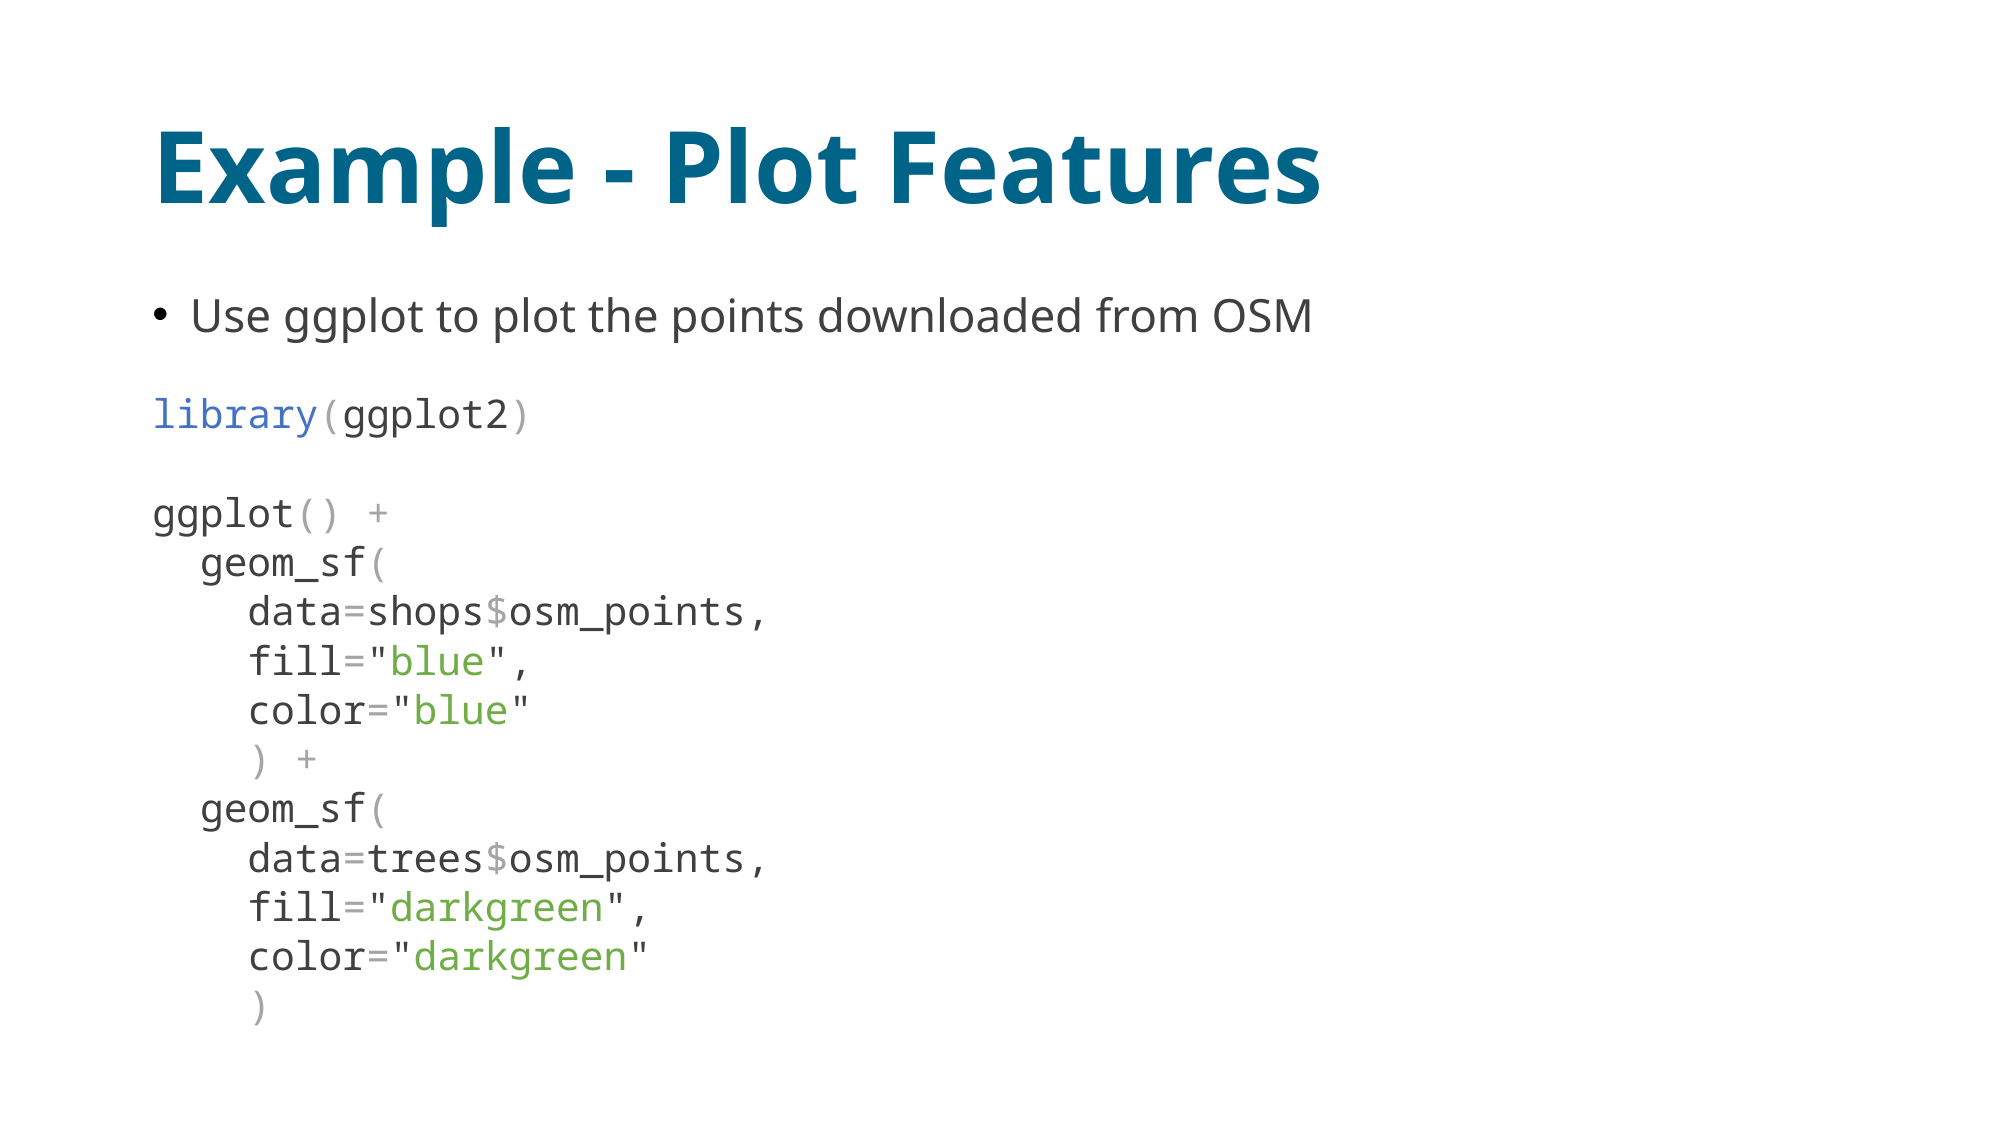

# Example - Plot Features
Use ggplot to plot the points downloaded from OSM
library(ggplot2)
ggplot() +
 geom_sf(
 data=shops$osm_points,
 fill="blue",
 color="blue"
 ) +
 geom_sf(
 data=trees$osm_points,
 fill="darkgreen",
 color="darkgreen"
 )